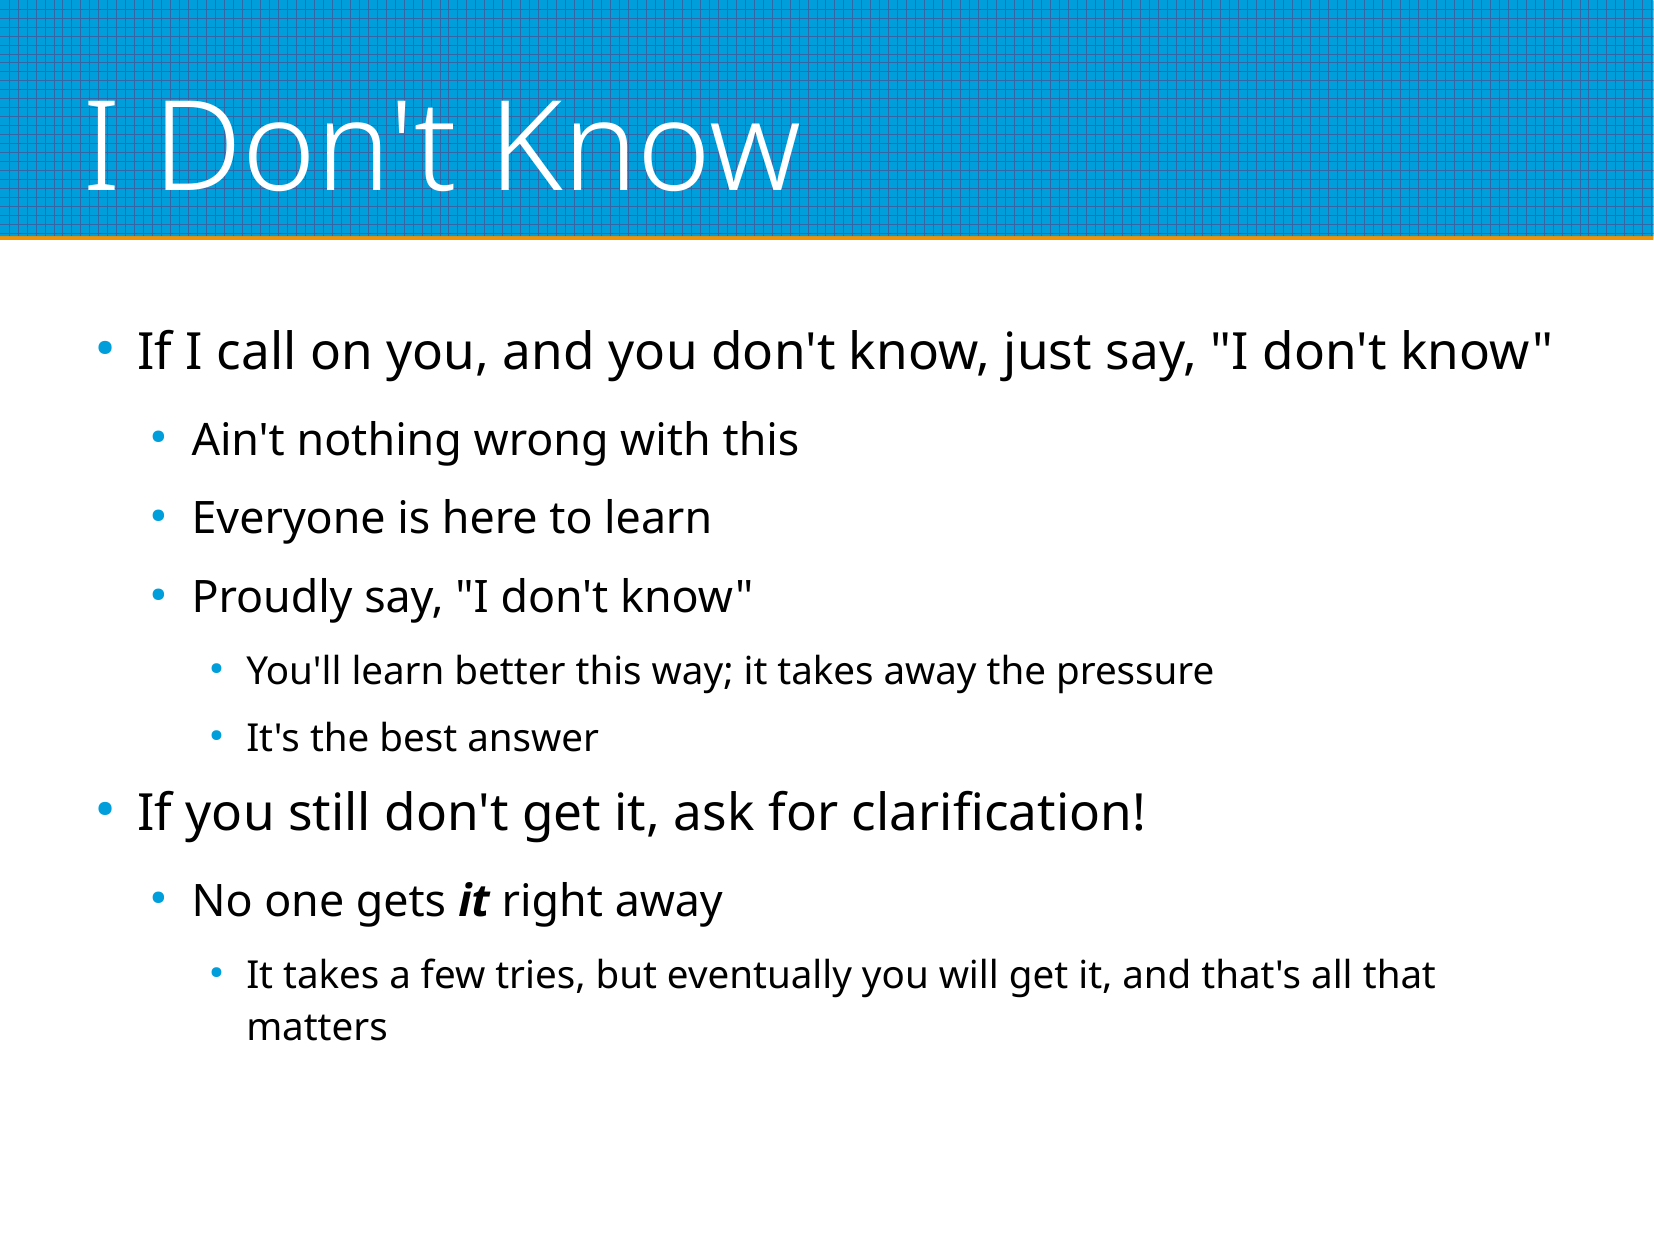

# I Don't Know
If I call on you, and you don't know, just say, "I don't know"
Ain't nothing wrong with this
Everyone is here to learn
Proudly say, "I don't know"
You'll learn better this way; it takes away the pressure
It's the best answer
If you still don't get it, ask for clarification!
No one gets it right away
It takes a few tries, but eventually you will get it, and that's all that matters